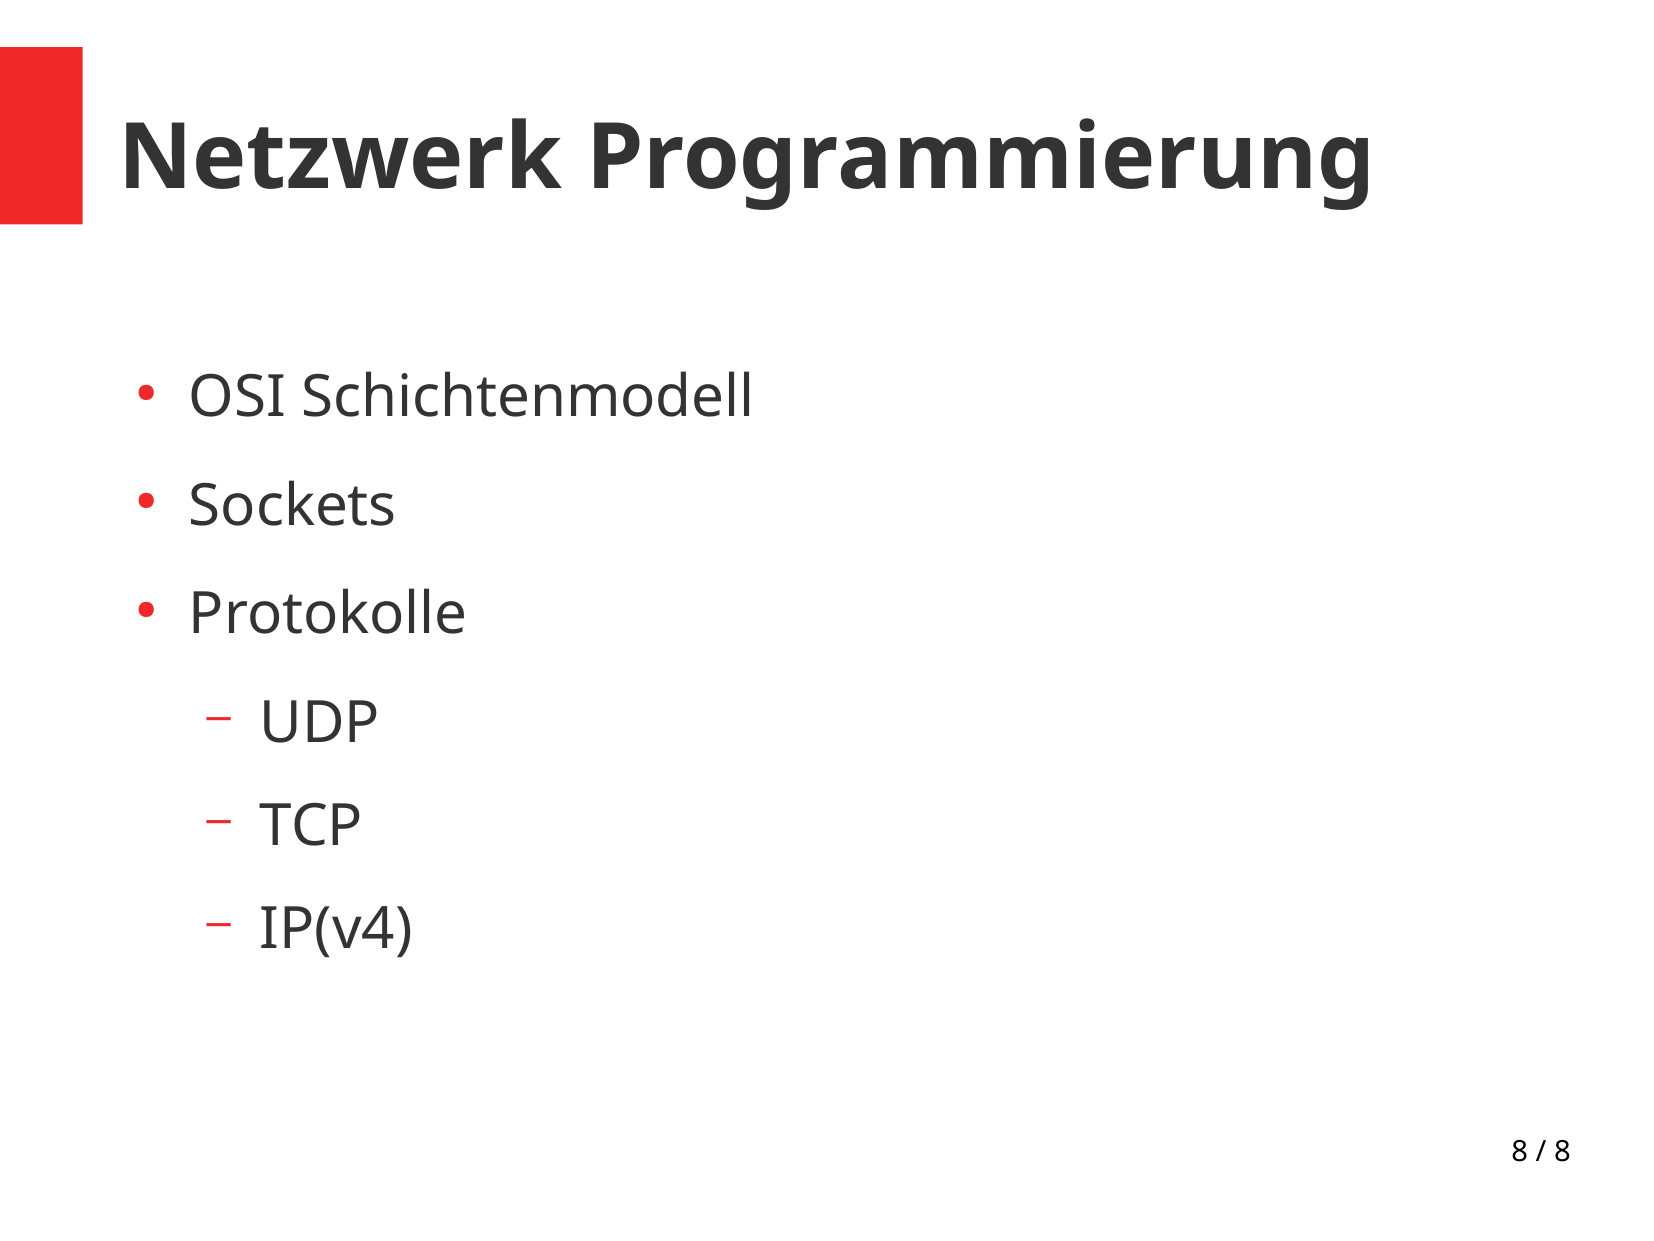

# Netzwerk Programmierung
OSI Schichtenmodell
Sockets
Protokolle
UDP
TCP
IP(v4)
8